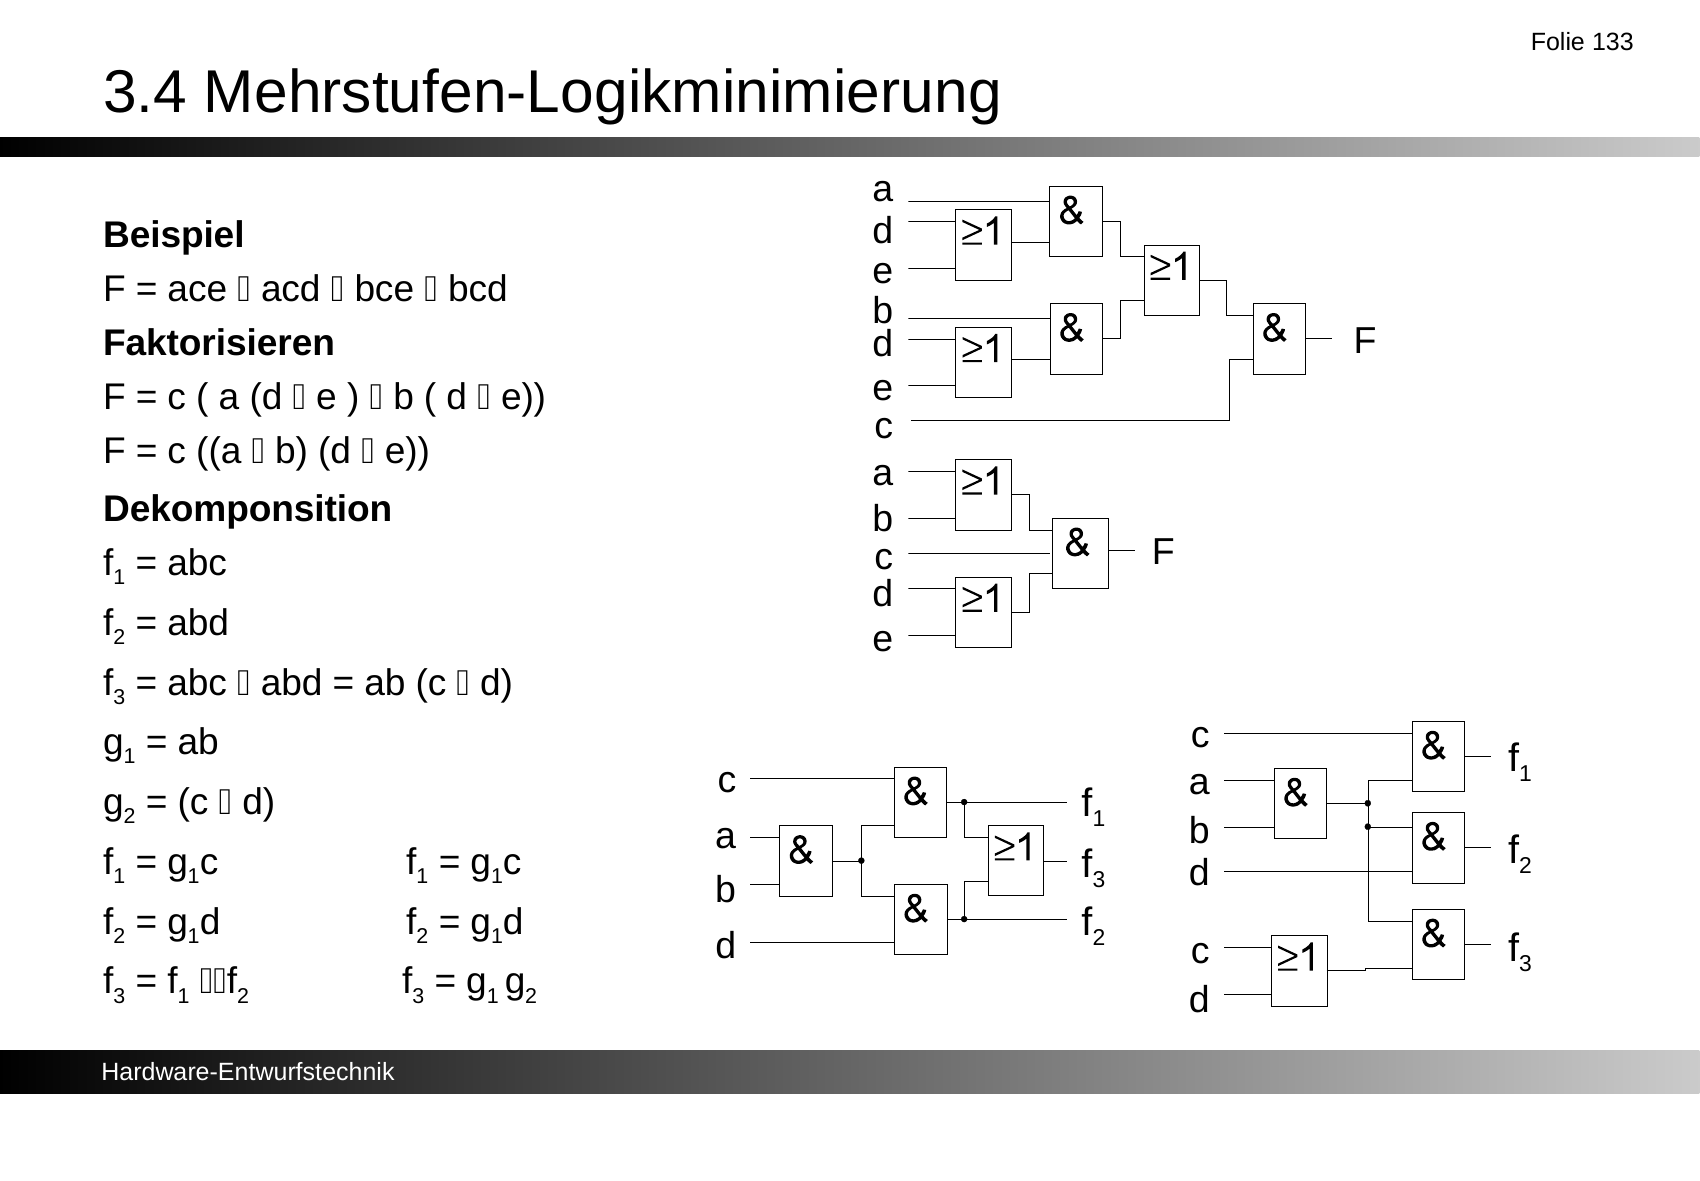

# 3.4 Mehrstufen-Logikminimierung
a
d
Beispiel
F = ace  acd  bce  bcd
Faktorisieren
F = c ( a (d  e )  b ( d  e))
F = c ((a  b) (d  e))
Dekomponsition
f1 = abc
f2 = abd
f3 = abc  abd = ab (c  d)
g1 = ab
g2 = (c  d)
f1 = g1c	 f1 = g1c
f2 = g1d	 f2 = g1d
f3 = f1 f2	 f3 = g1 g2
e
b
F
d
e
c
a
b
F
c
d
e
c
f1
c
a
f1
b
a
f2
f3
d
b
f2
d
f3
c
d